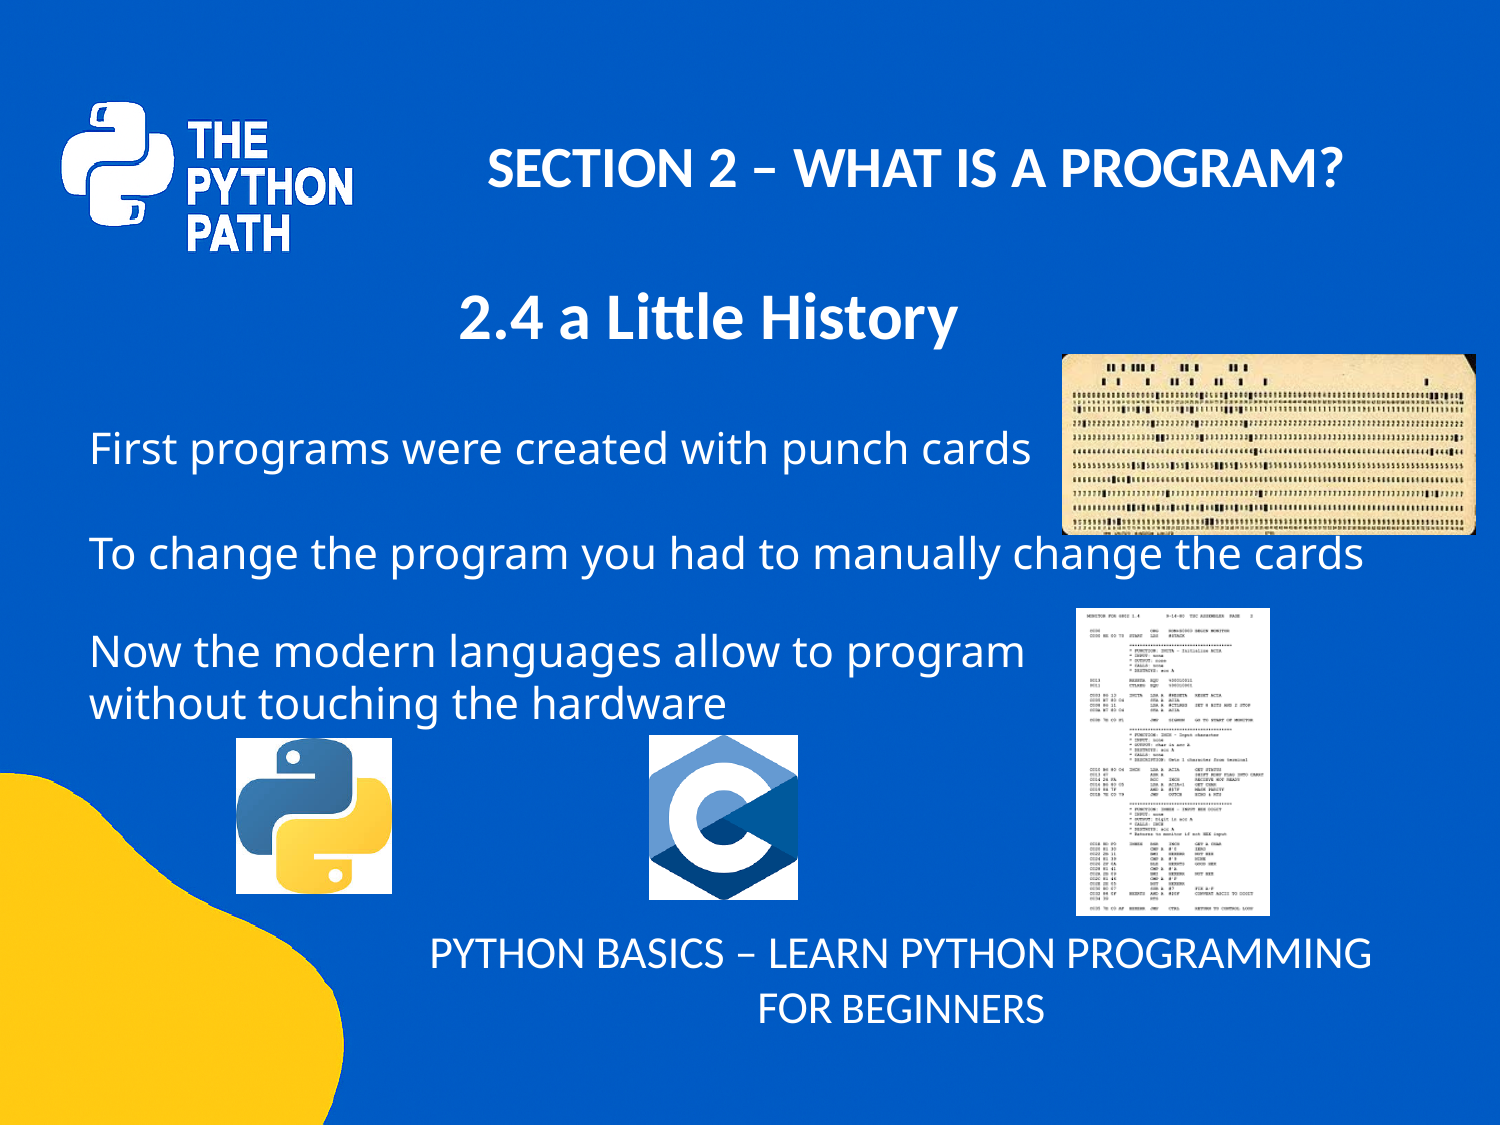

SECTION 2 – WHAT IS A PROGRAM?
2.4 a Little History
First programs were created with punch cards
To change the program you had to manually change the cards
Now the modern languages allow to program
without touching the hardware
PYTHON BASICS – LEARN PYTHON PROGRAMMING
FOR BEGINNERS